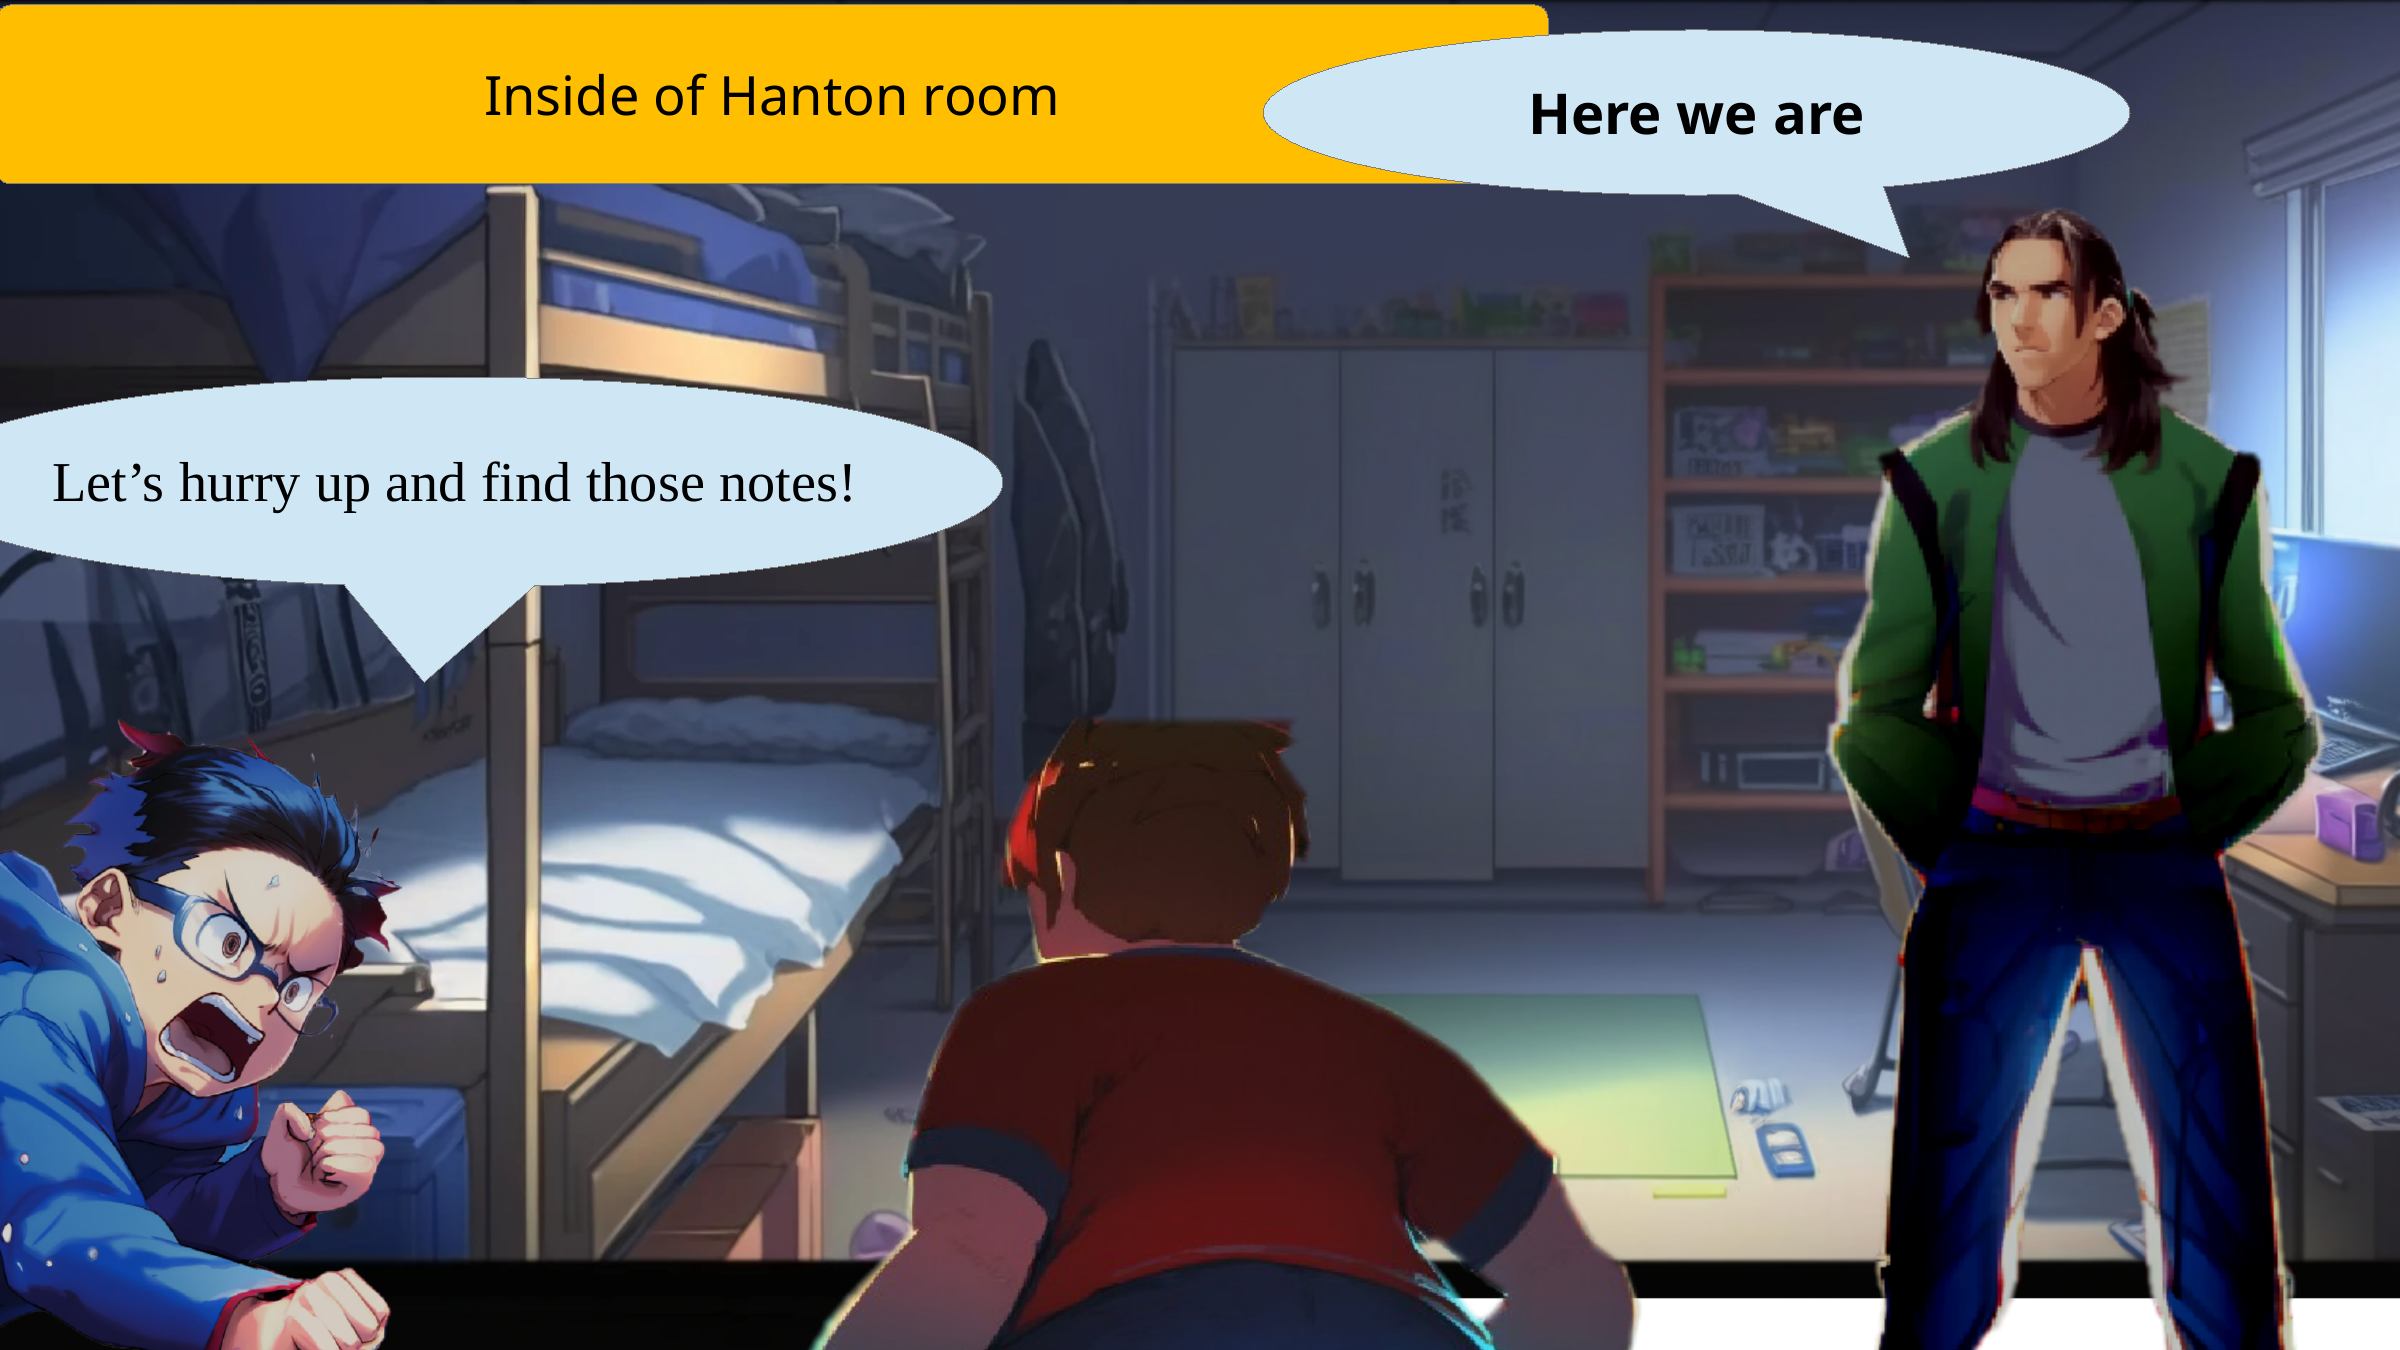

Inside of Hanton room
Here we are
Let’s hurry up and find those notes!